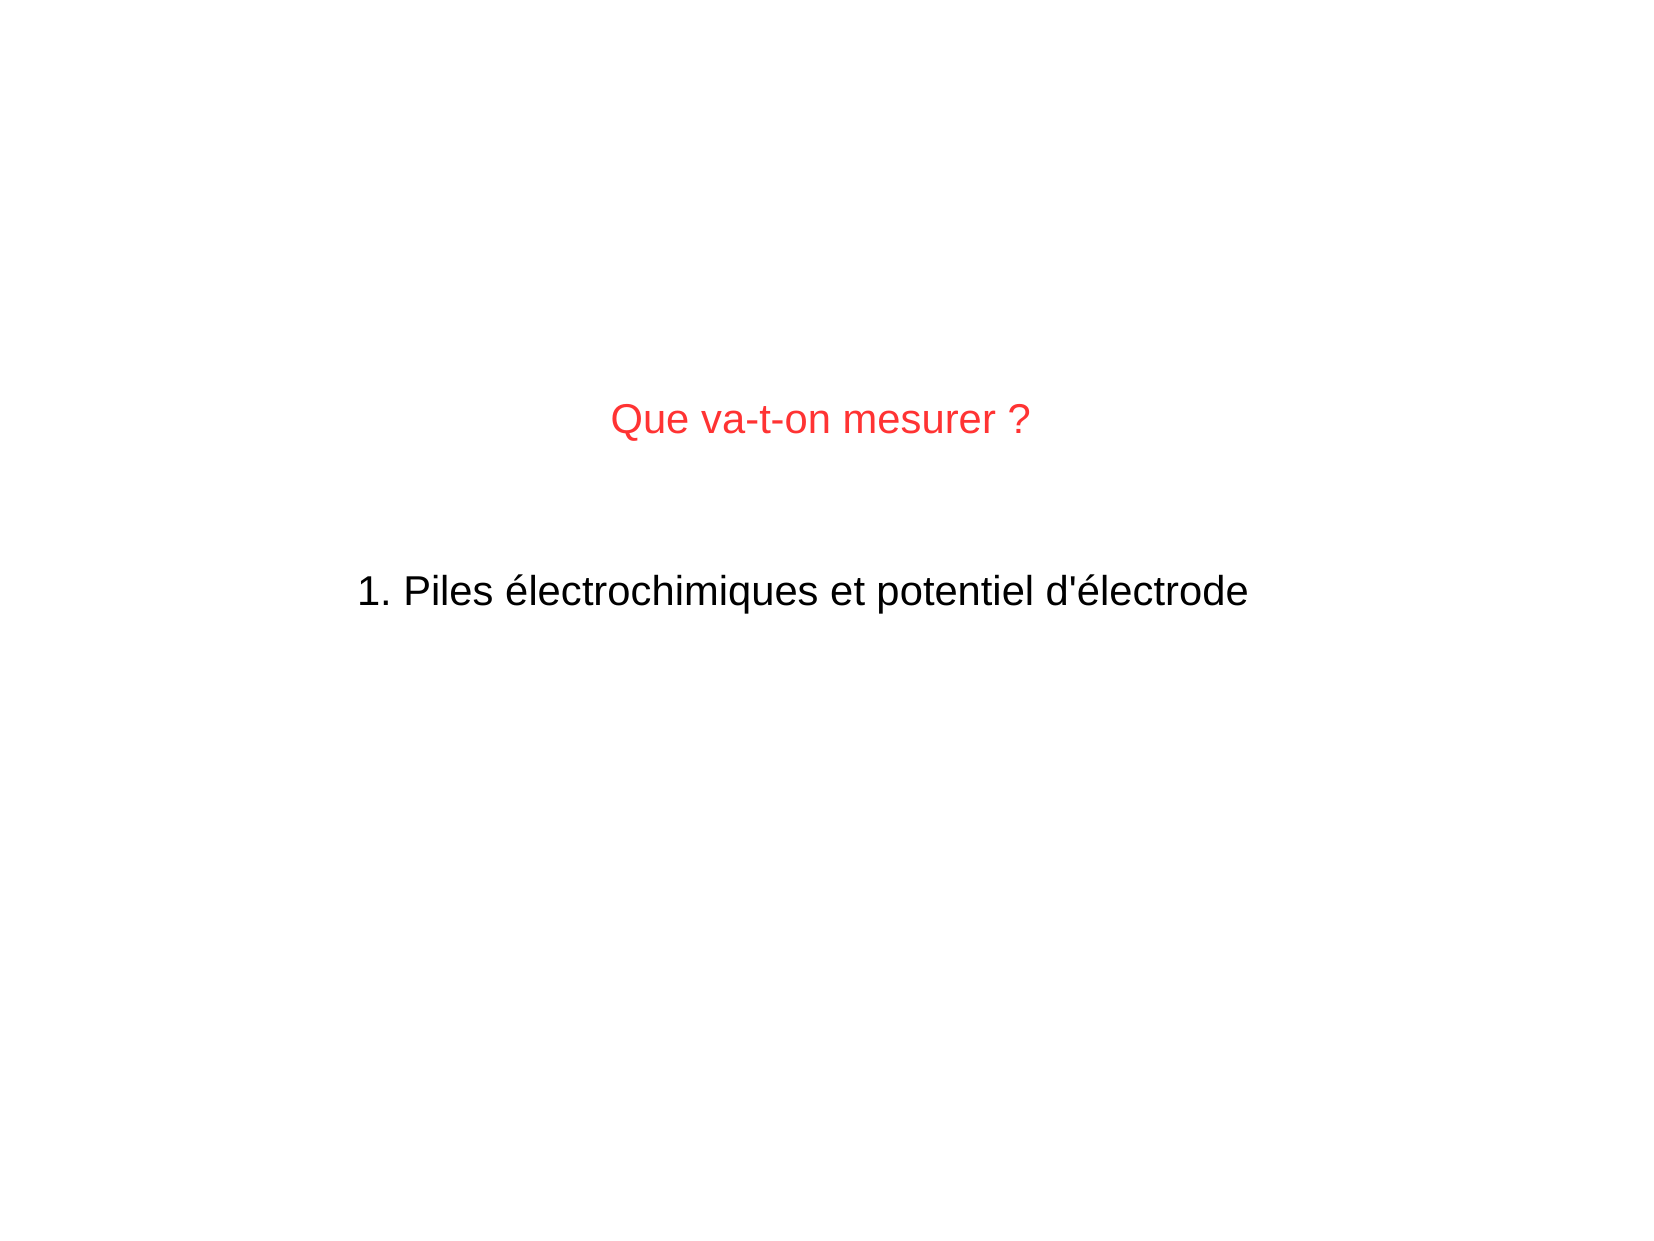

Que va-t-on mesurer ?
# 1. Piles électrochimiques et potentiel d'électrode